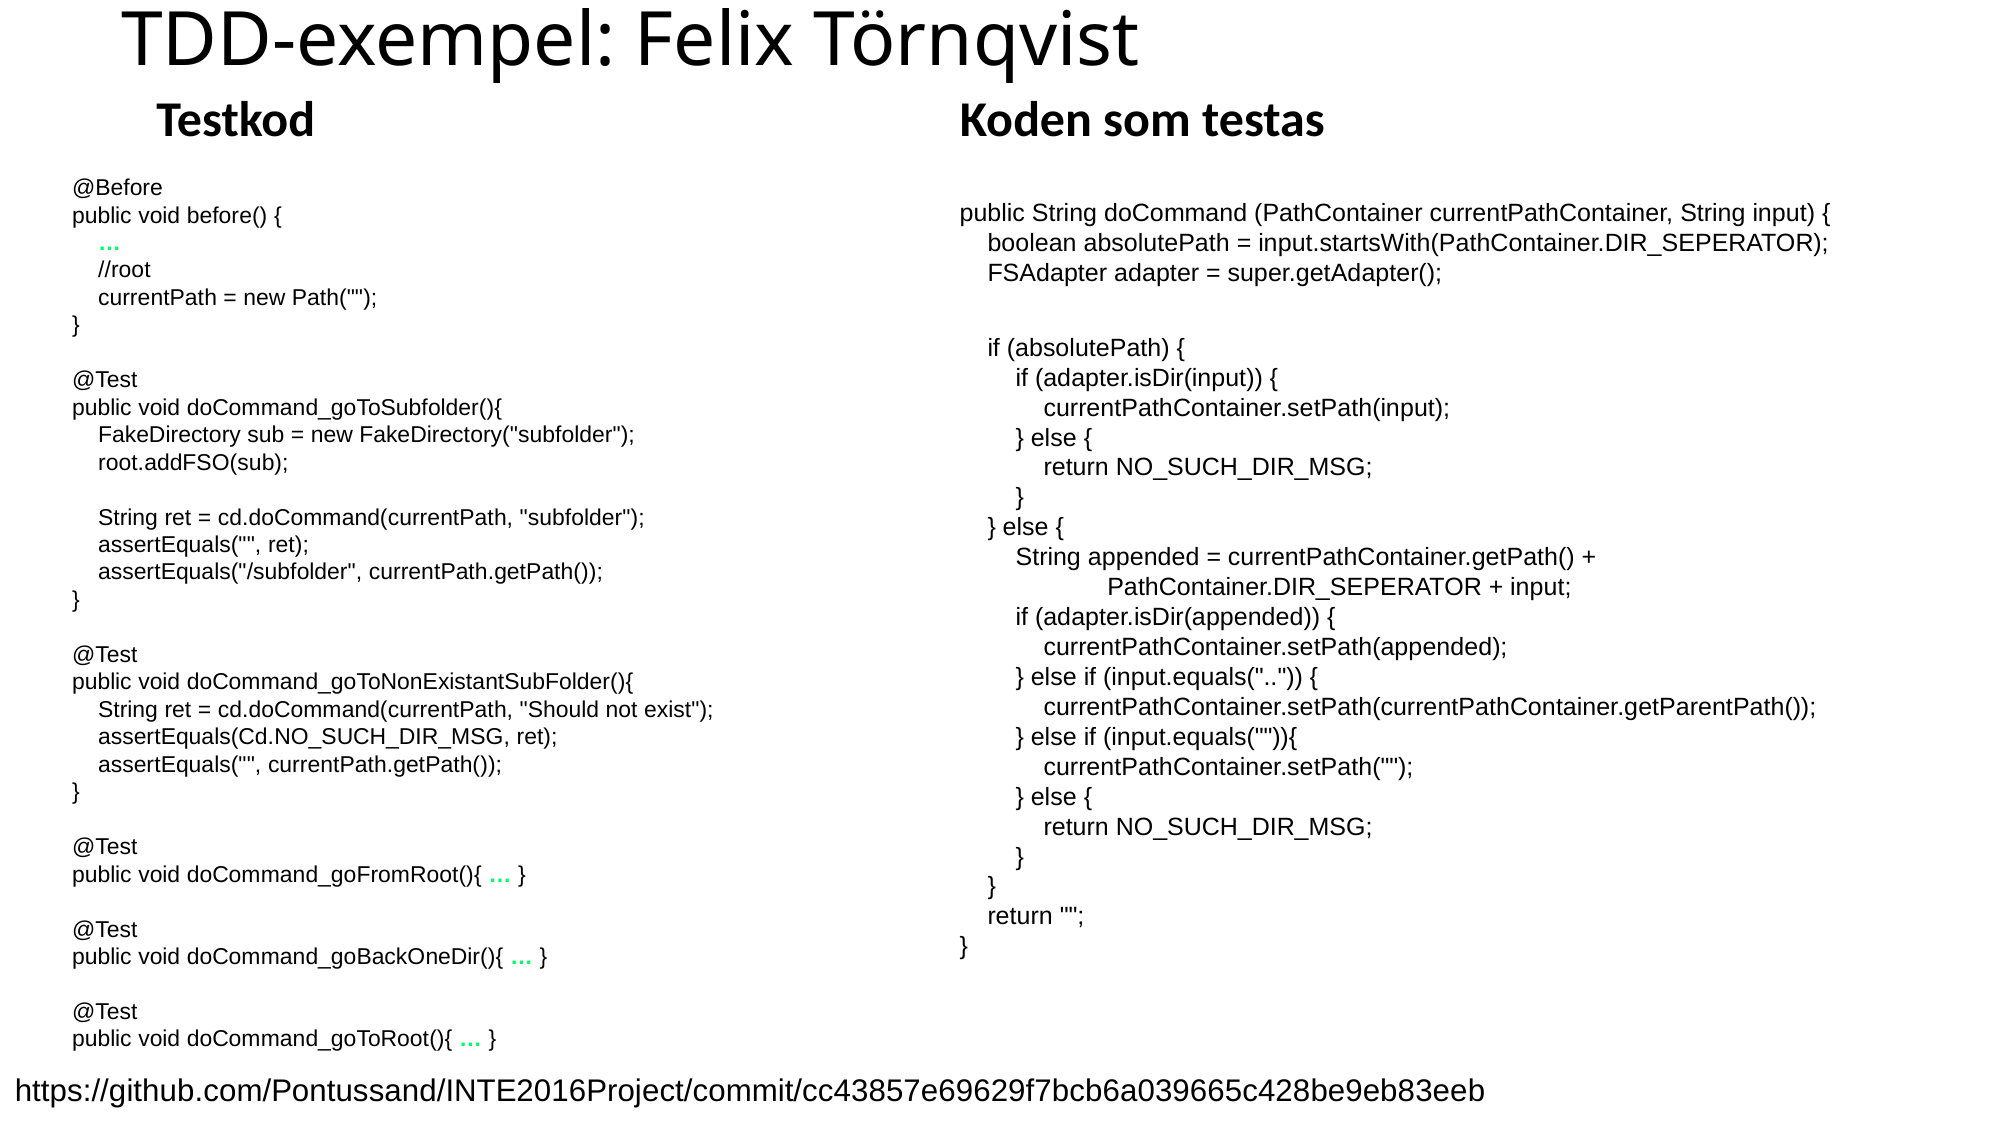

TDD-exempel: Felix Törnqvist
Testkod
Koden som testas
@Before
public void before() {
 …
 //root
 currentPath = new Path("");
}
@Test
public void doCommand_goToSubfolder(){
 FakeDirectory sub = new FakeDirectory("subfolder");
 root.addFSO(sub);
 String ret = cd.doCommand(currentPath, "subfolder");
 assertEquals("", ret);
 assertEquals("/subfolder", currentPath.getPath());
}
@Test
public void doCommand_goToNonExistantSubFolder(){
 String ret = cd.doCommand(currentPath, "Should not exist");
 assertEquals(Cd.NO_SUCH_DIR_MSG, ret);
 assertEquals("", currentPath.getPath());
}
@Test
public void doCommand_goFromRoot(){ … }
@Test
public void doCommand_goBackOneDir(){ … }
@Test
public void doCommand_goToRoot(){ … }
public String doCommand (PathContainer currentPathContainer, String input) {
 boolean absolutePath = input.startsWith(PathContainer.DIR_SEPERATOR);
 FSAdapter adapter = super.getAdapter();
 if (absolutePath) {
 if (adapter.isDir(input)) {
 currentPathContainer.setPath(input);
 } else {
 return NO_SUCH_DIR_MSG;
 }
 } else {
 String appended = currentPathContainer.getPath() +
		PathContainer.DIR_SEPERATOR + input;
 if (adapter.isDir(appended)) {
 currentPathContainer.setPath(appended);
 } else if (input.equals("..")) {
 currentPathContainer.setPath(currentPathContainer.getParentPath());
 } else if (input.equals("")){
 currentPathContainer.setPath("");
 } else {
 return NO_SUCH_DIR_MSG;
 }
 }
 return "";
}
https://github.com/Pontussand/INTE2016Project/commit/cc43857e69629f7bcb6a039665c428be9eb83eeb